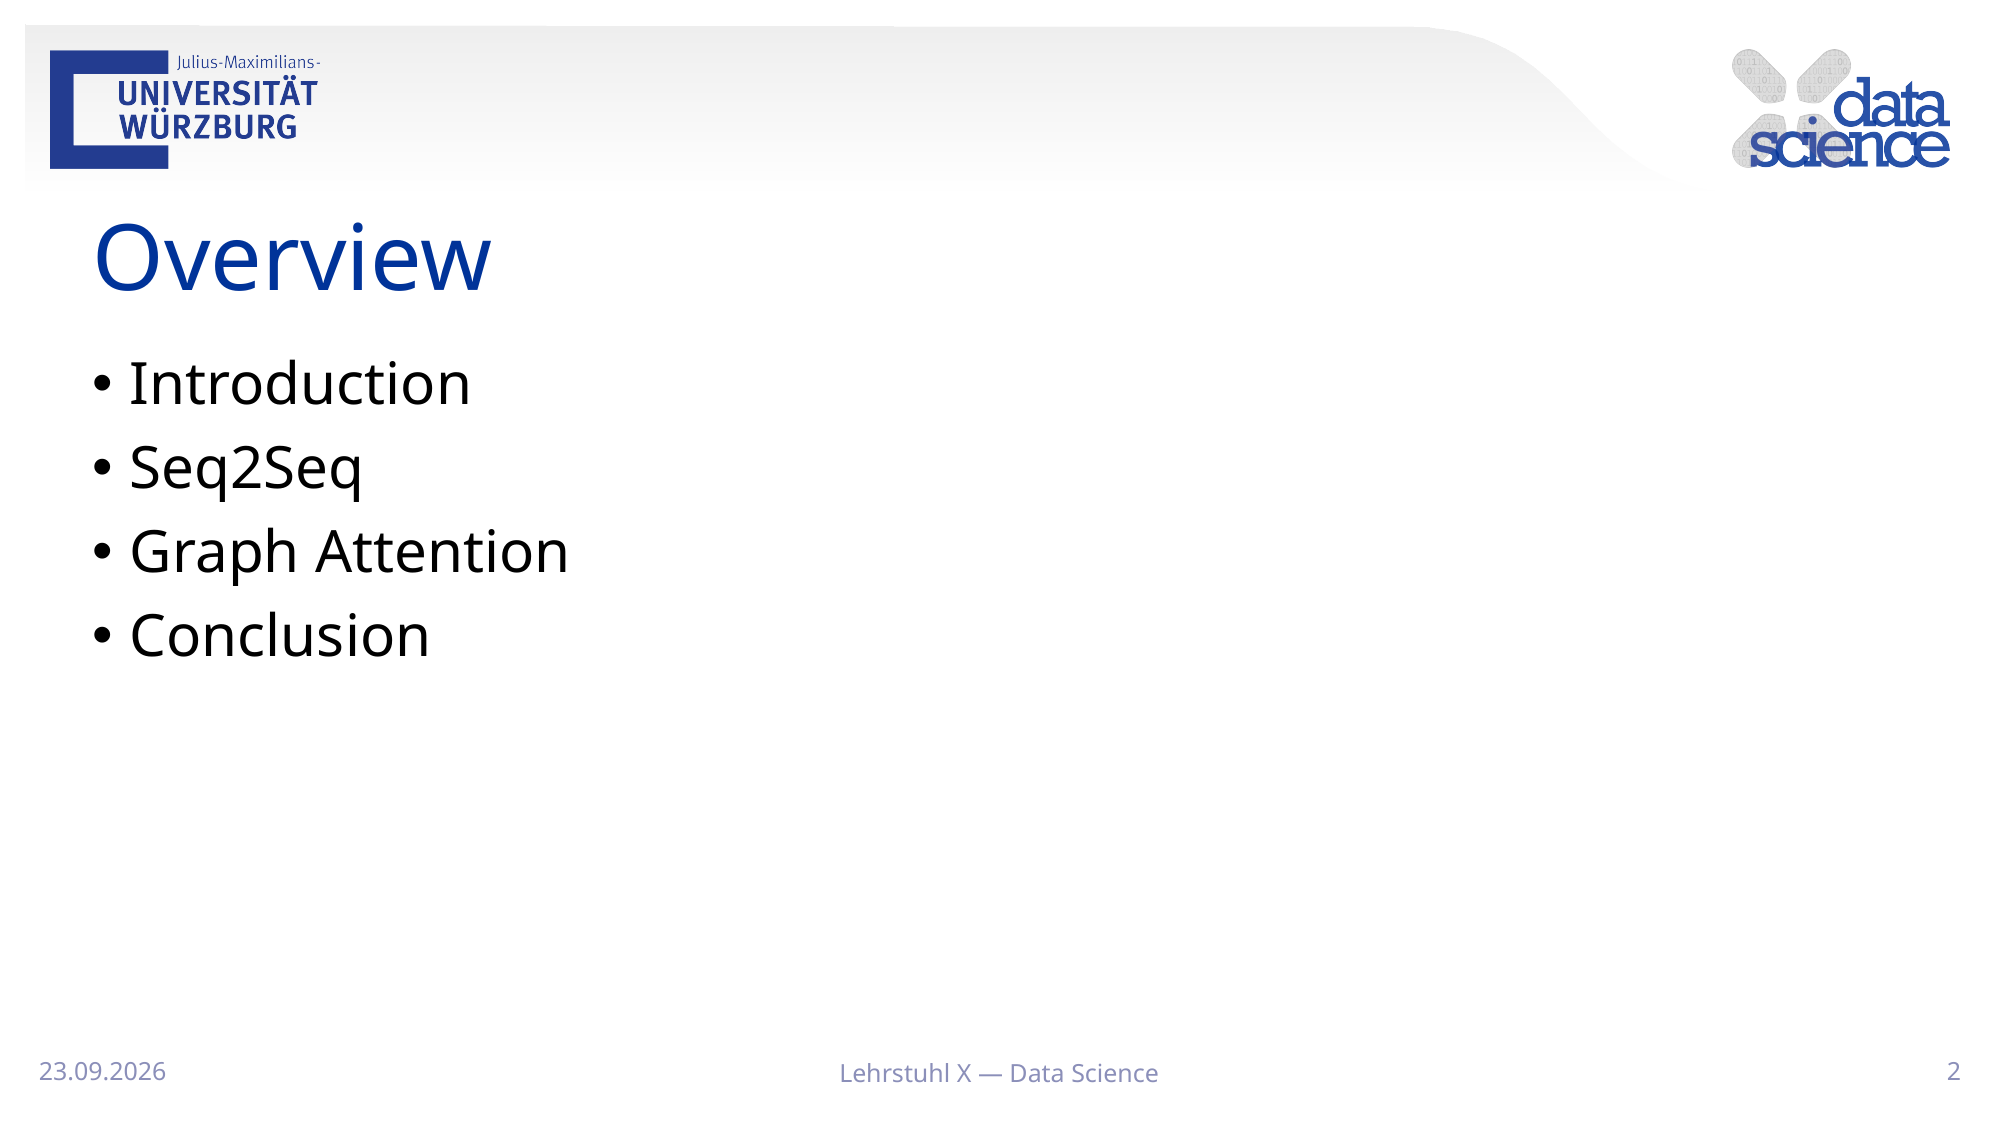

# Overview
Introduction
Seq2Seq
Graph Attention
Conclusion
Lehrstuhl X — Data Science
1